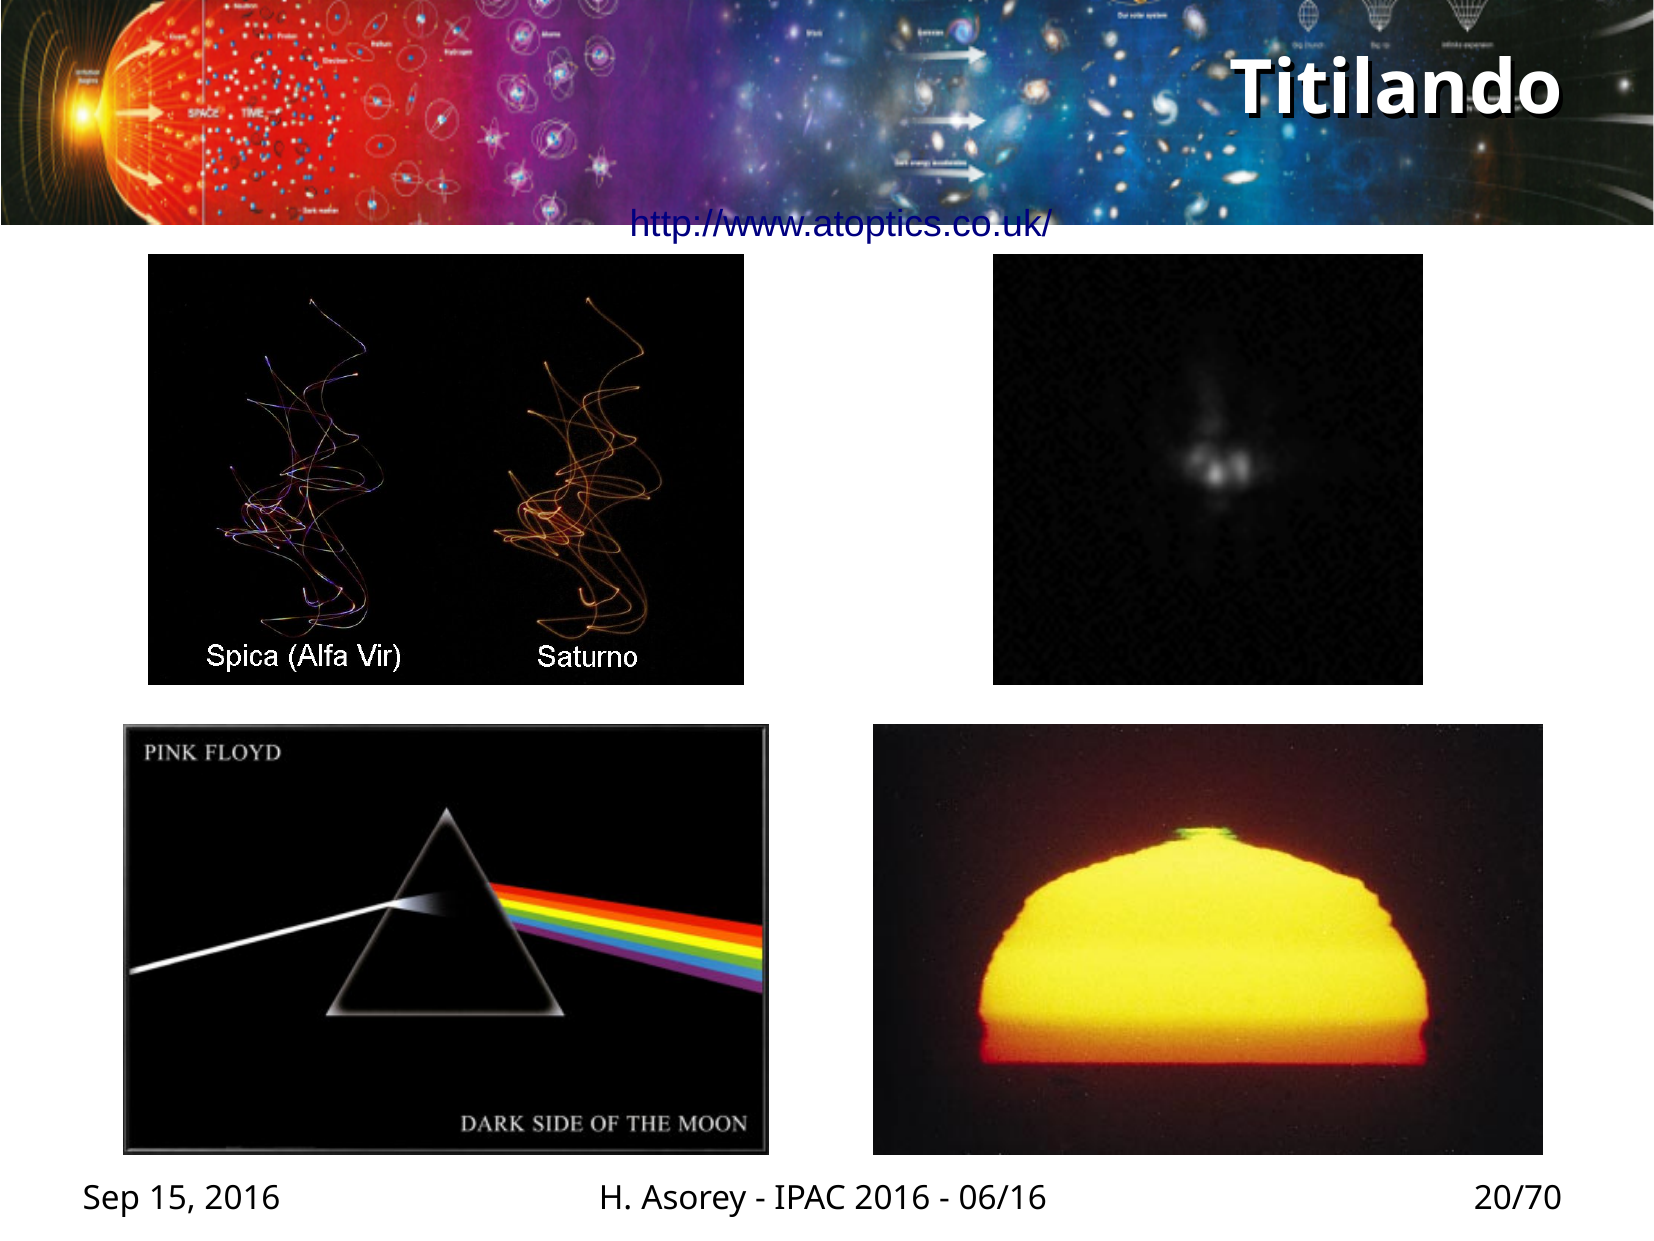

# Titilando
http://www.atoptics.co.uk/
Sep 15, 2016
H. Asorey - IPAC 2016 - 06/16
20